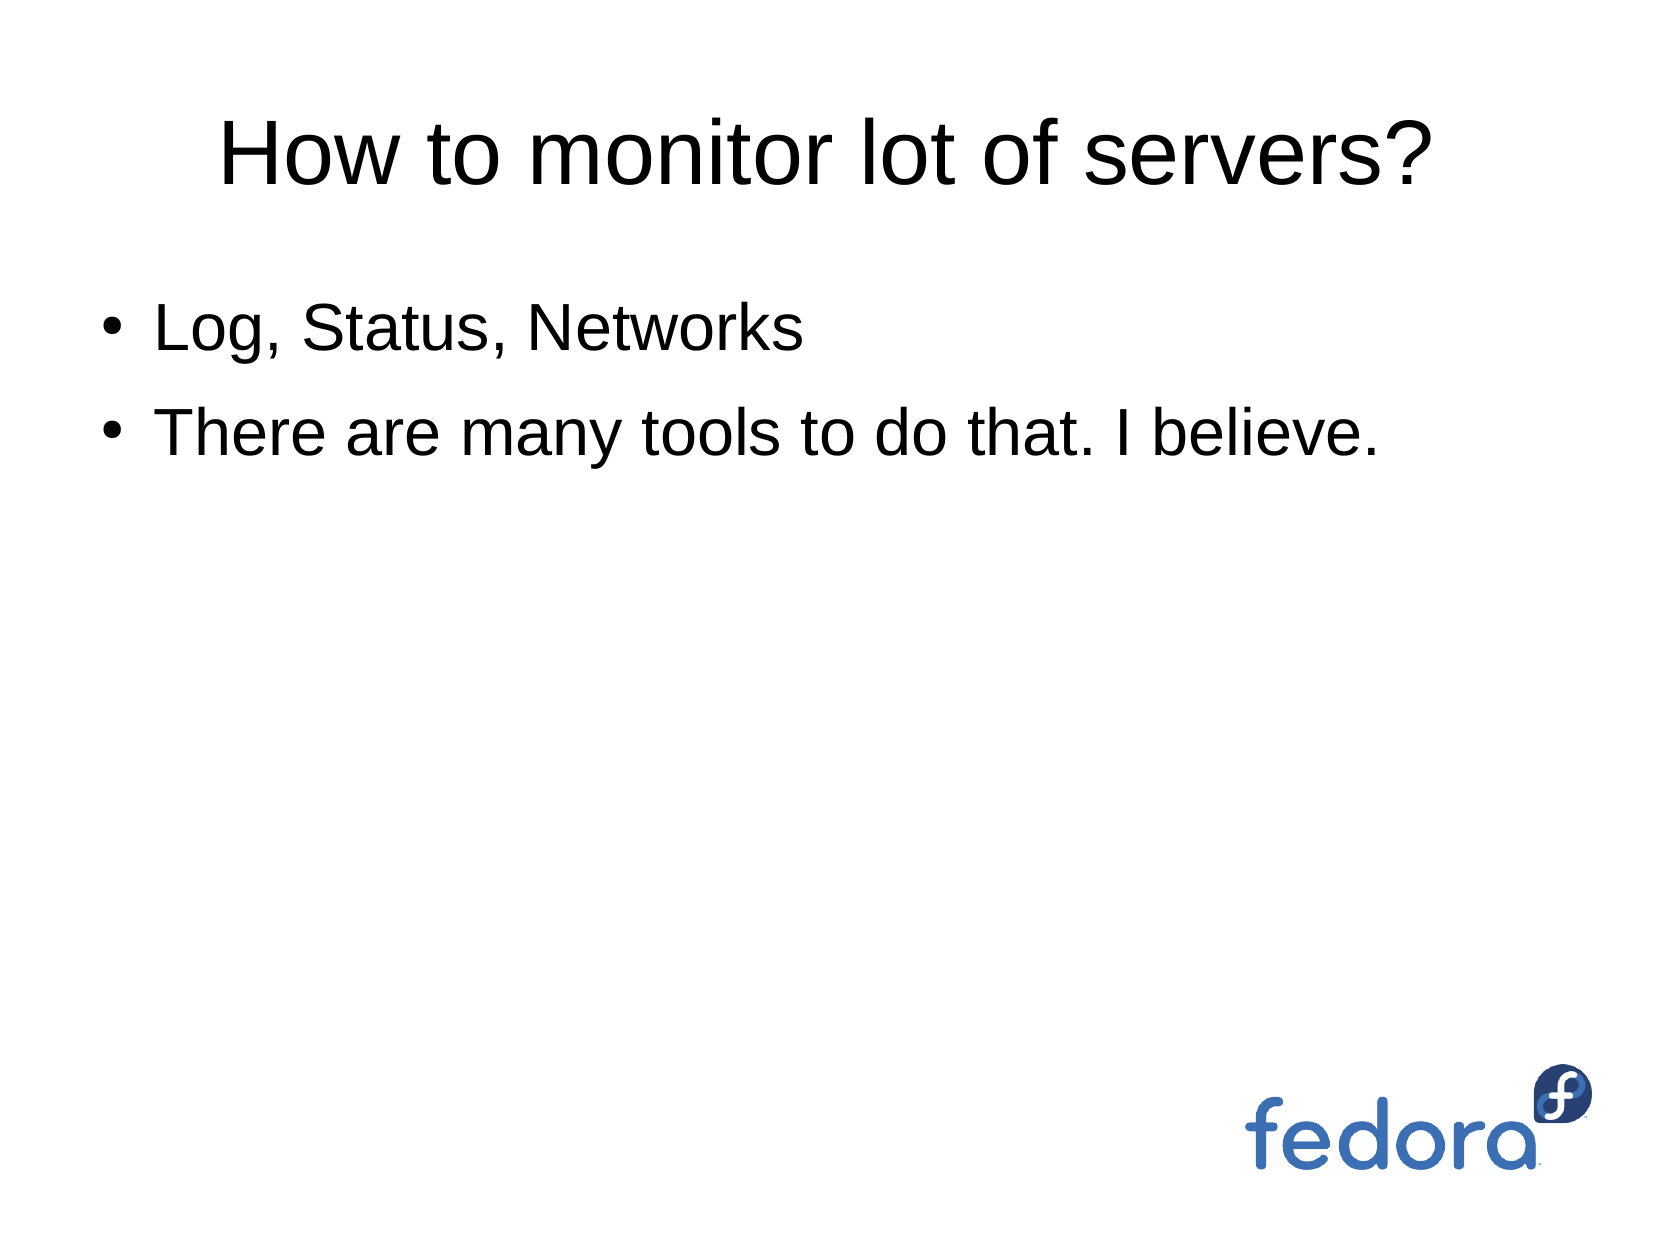

# How to monitor lot of servers?
Log, Status, Networks
There are many tools to do that. I believe.